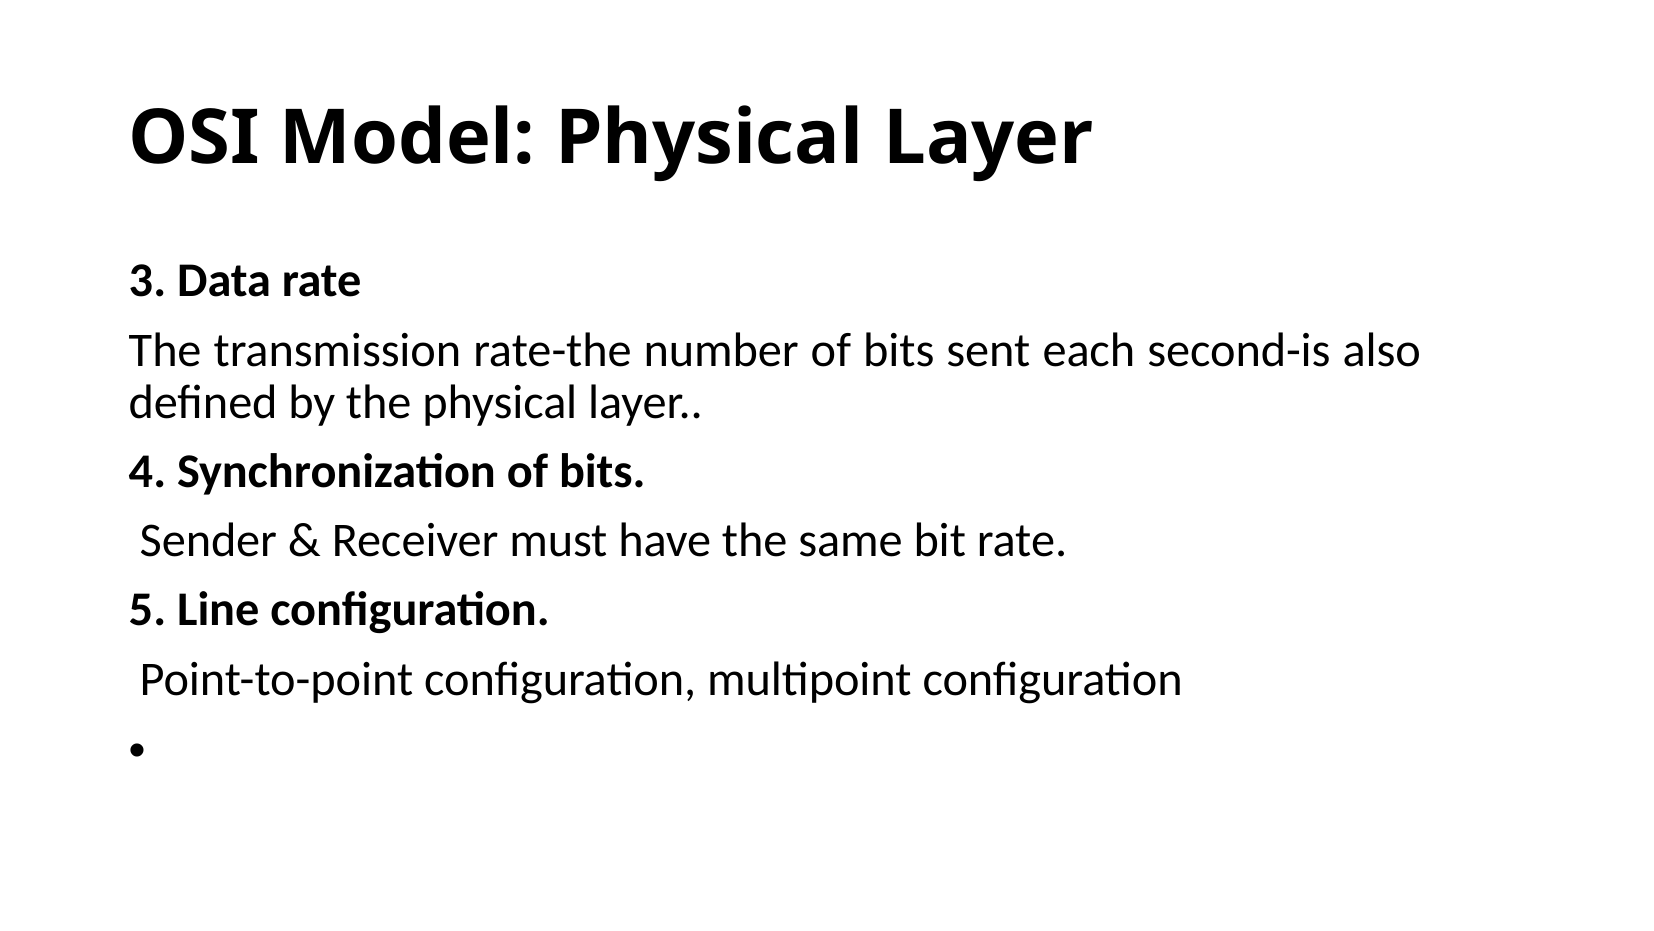

# OSI Model: Physical Layer
3. Data rate
The transmission rate-the number of bits sent each second-is also defined by the physical layer..
4. Synchronization of bits.
 Sender & Receiver must have the same bit rate.
5. Line configuration.
 Point-to-point configuration, multipoint configuration